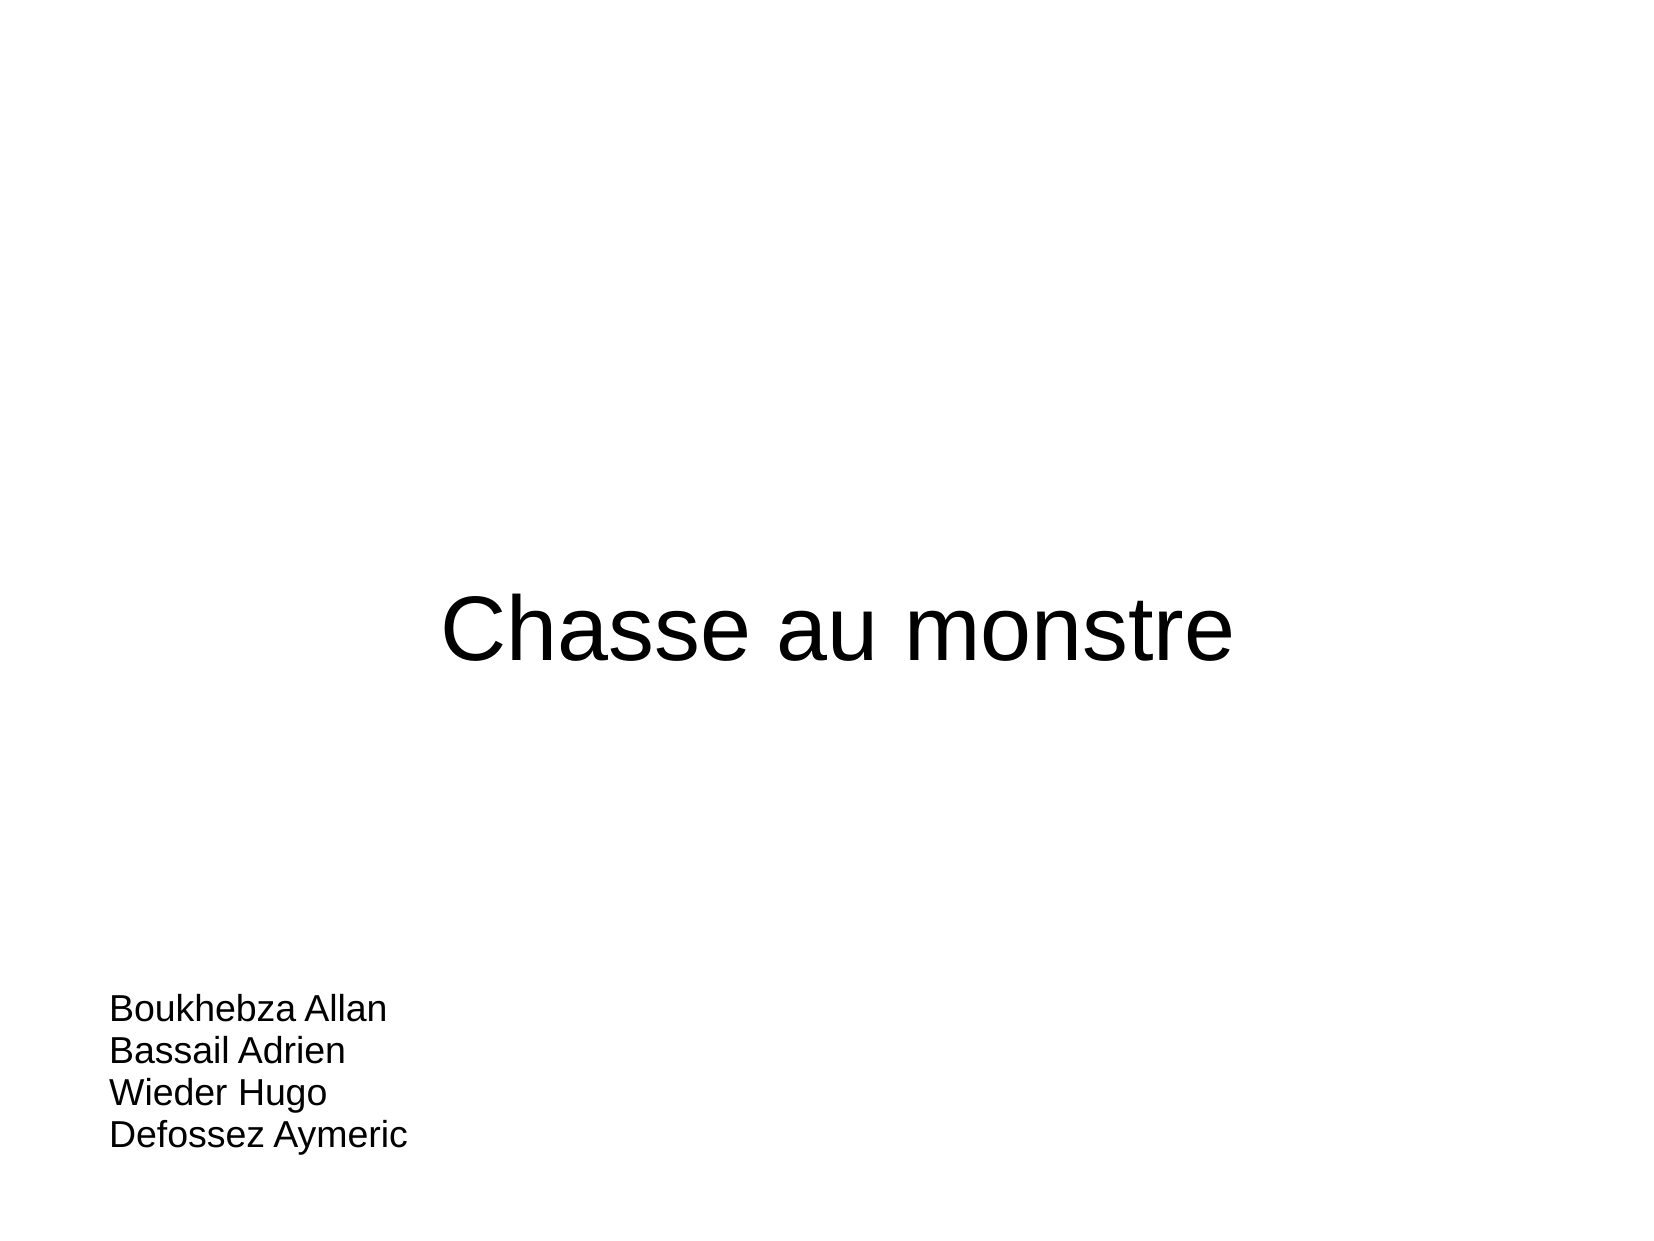

# Chasse au monstre
Boukhebza Allan
Bassail Adrien
Wieder Hugo
Defossez Aymeric